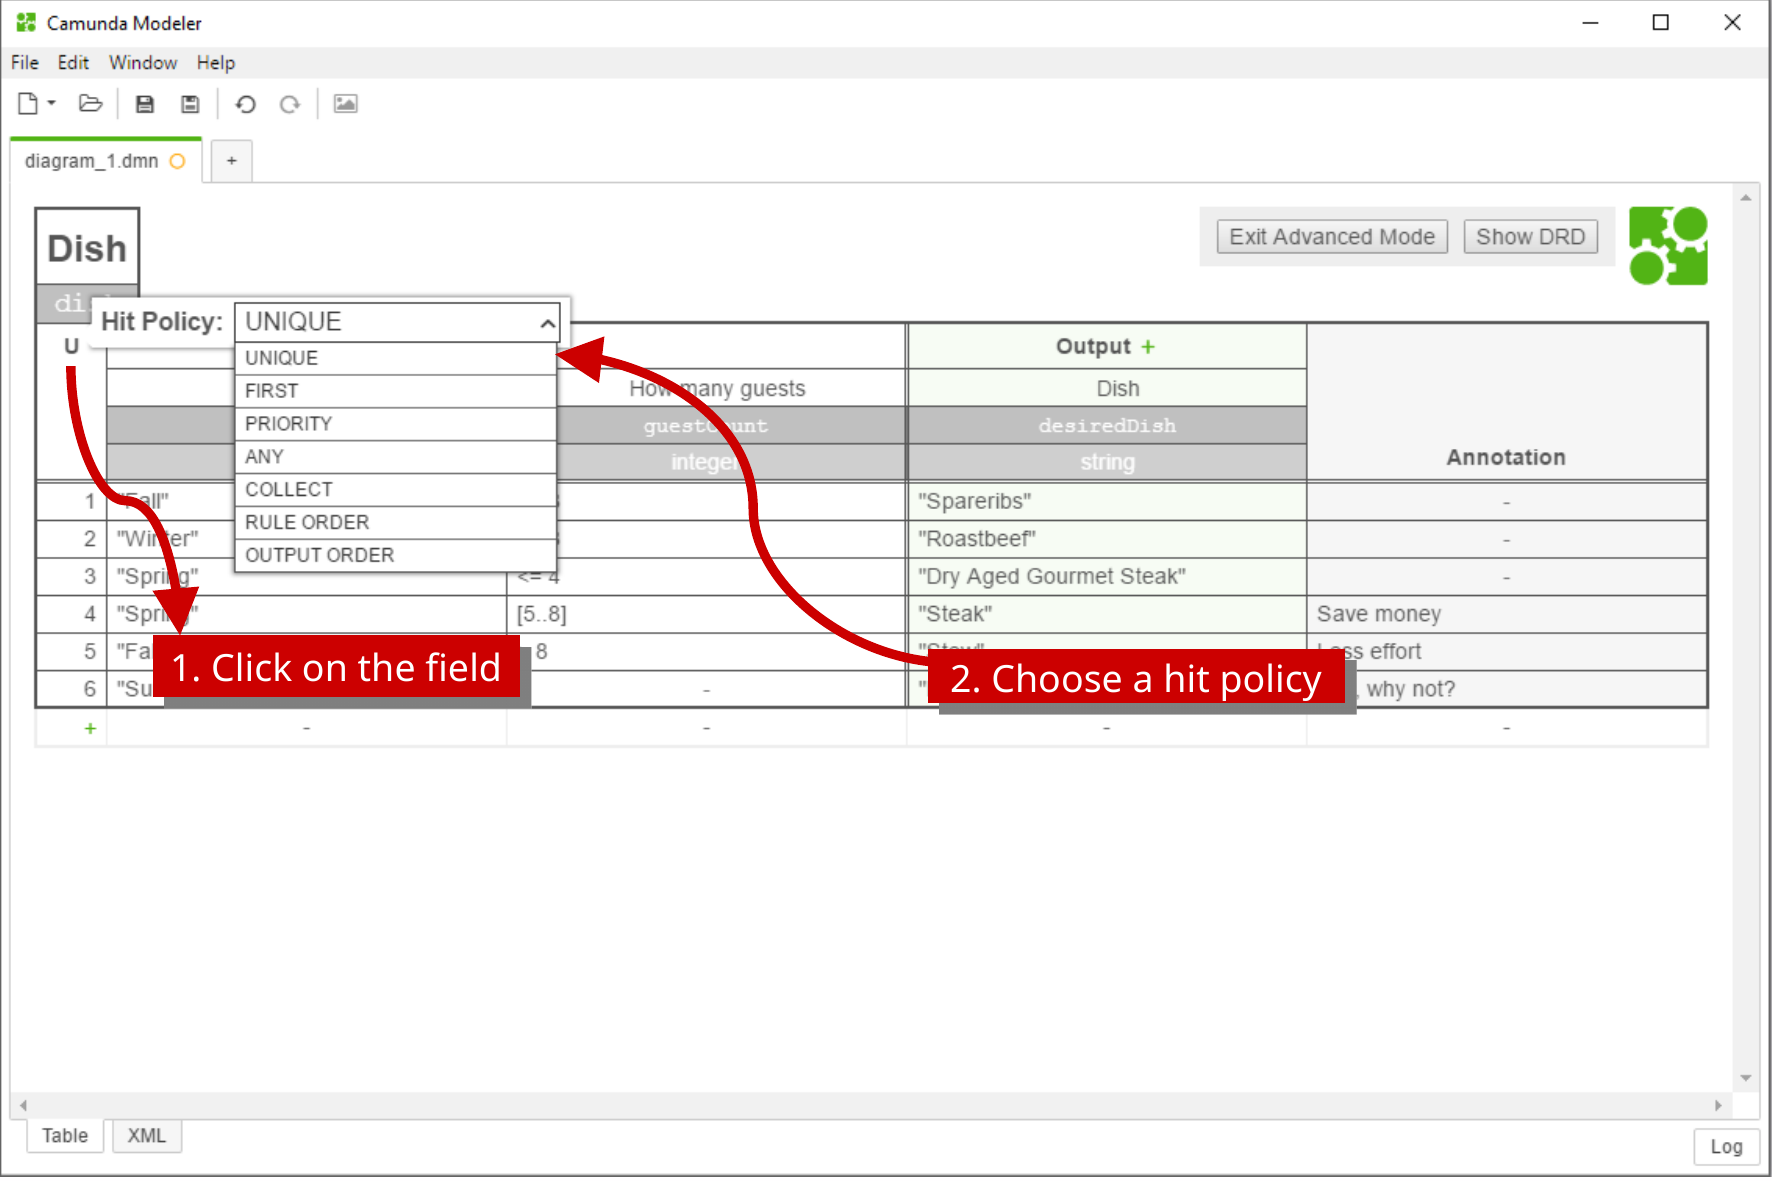

1. Click on the field
2. Choose a hit policy